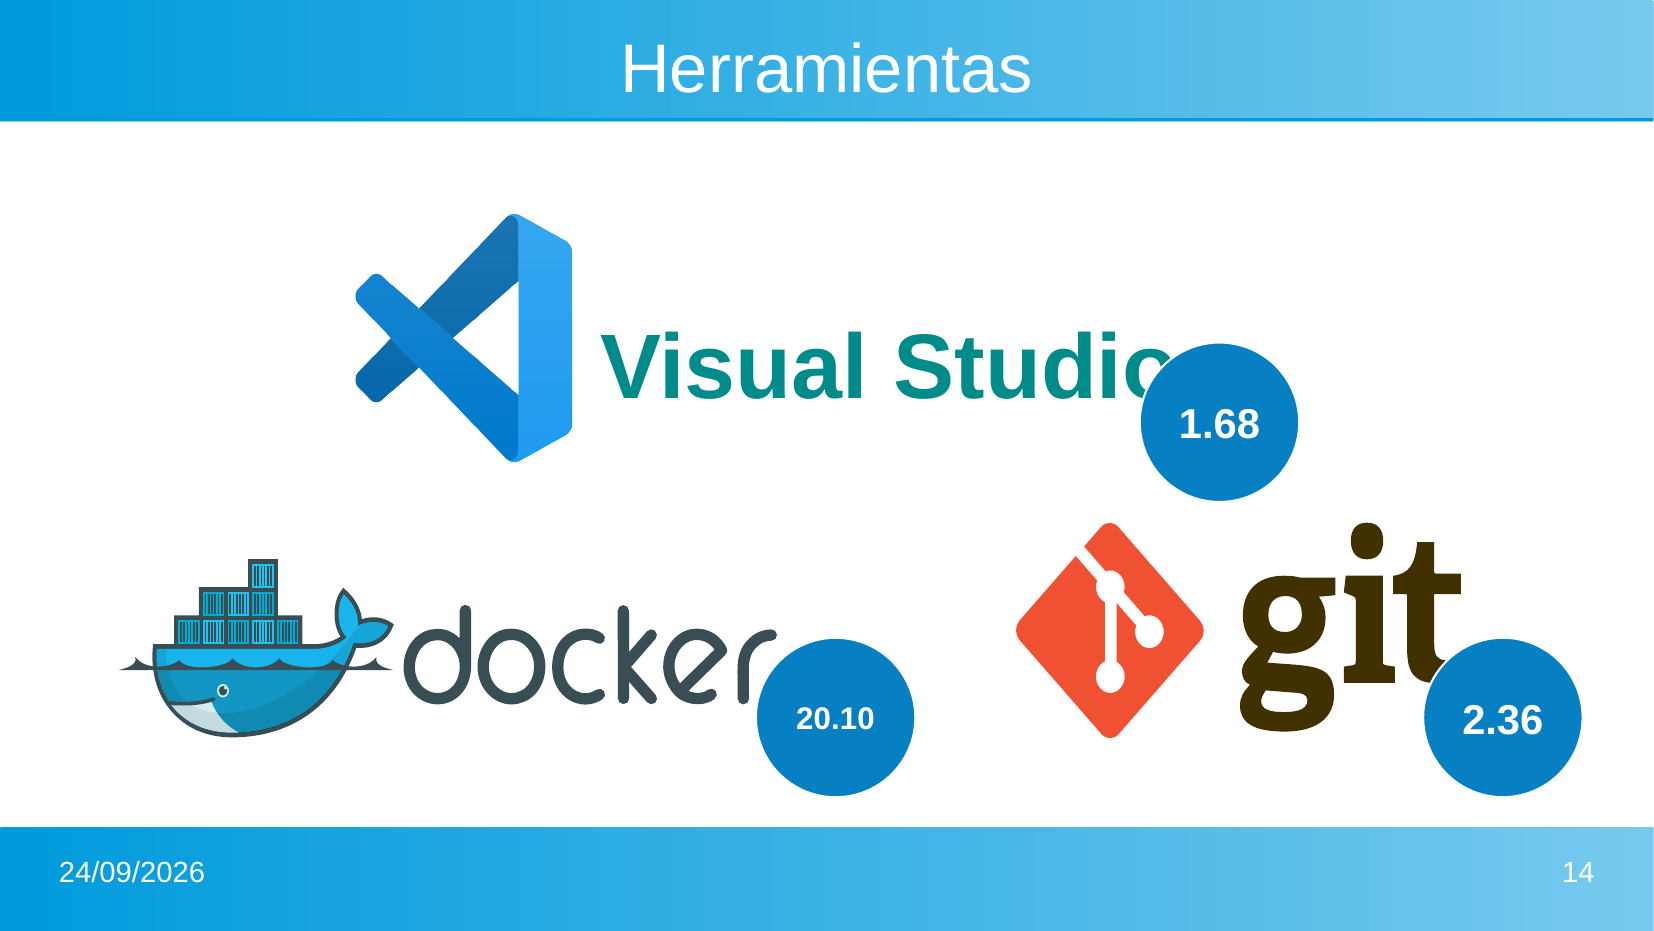

# Herramientas
Visual Studio
1.68
2.36
20.10
14